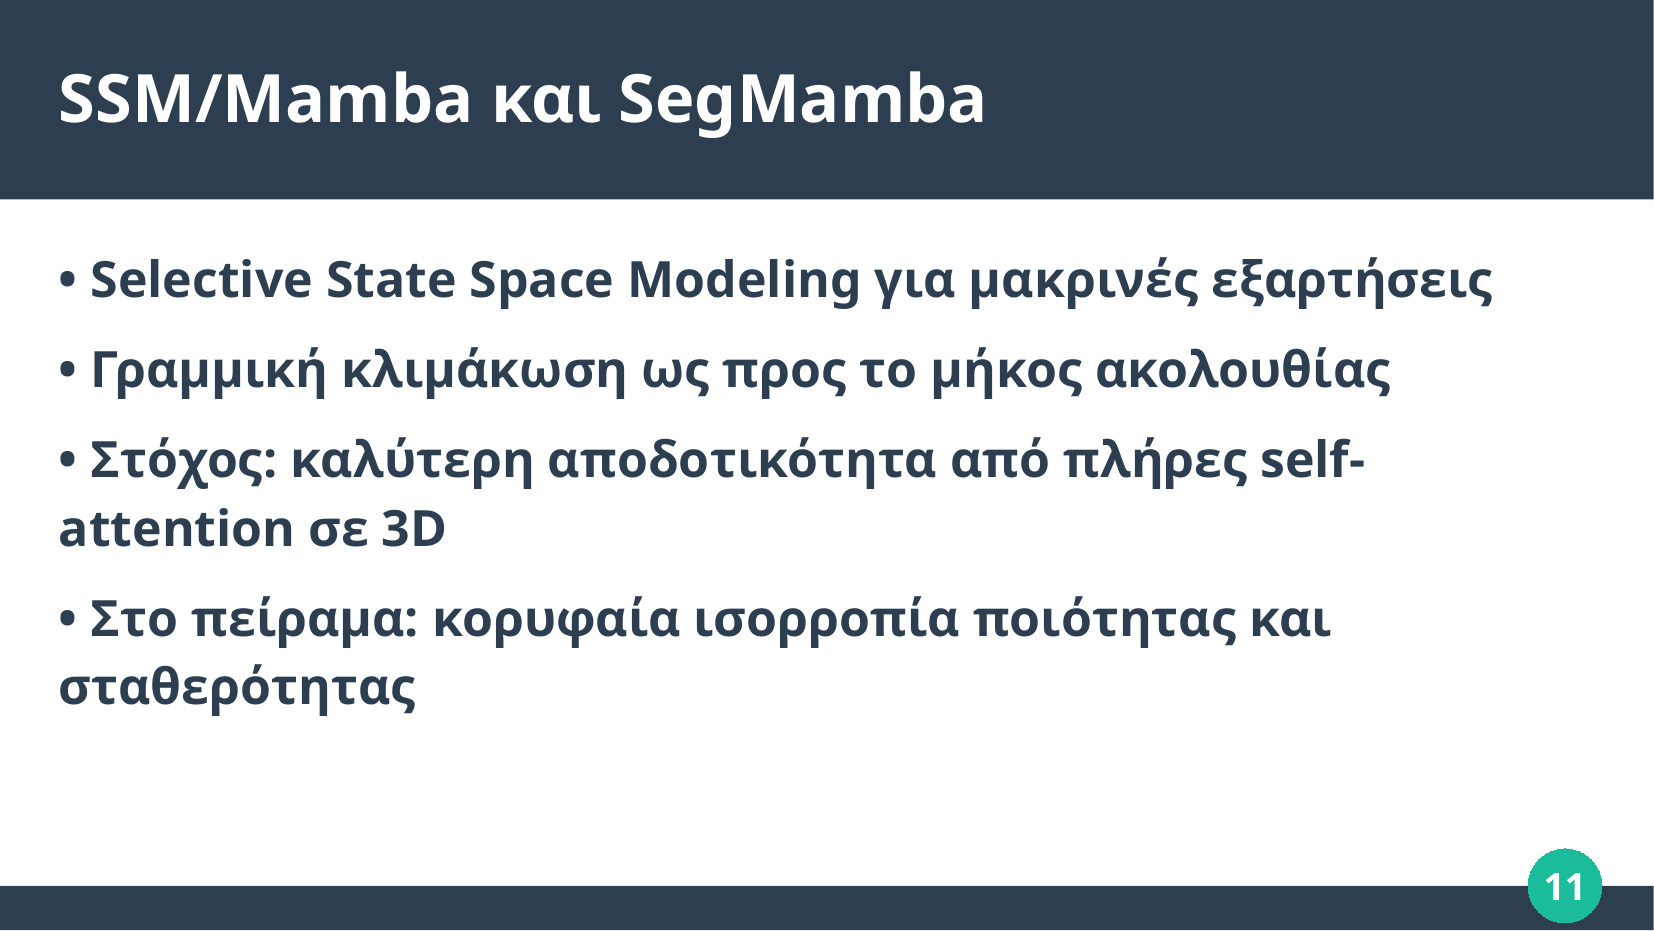

# SSM/Mamba και SegMamba
• Selective State Space Modeling για μακρινές εξαρτήσεις
• Γραμμική κλιμάκωση ως προς το μήκος ακολουθίας
• Στόχος: καλύτερη αποδοτικότητα από πλήρες self-attention σε 3D
• Στο πείραμα: κορυφαία ισορροπία ποιότητας και σταθερότητας
11